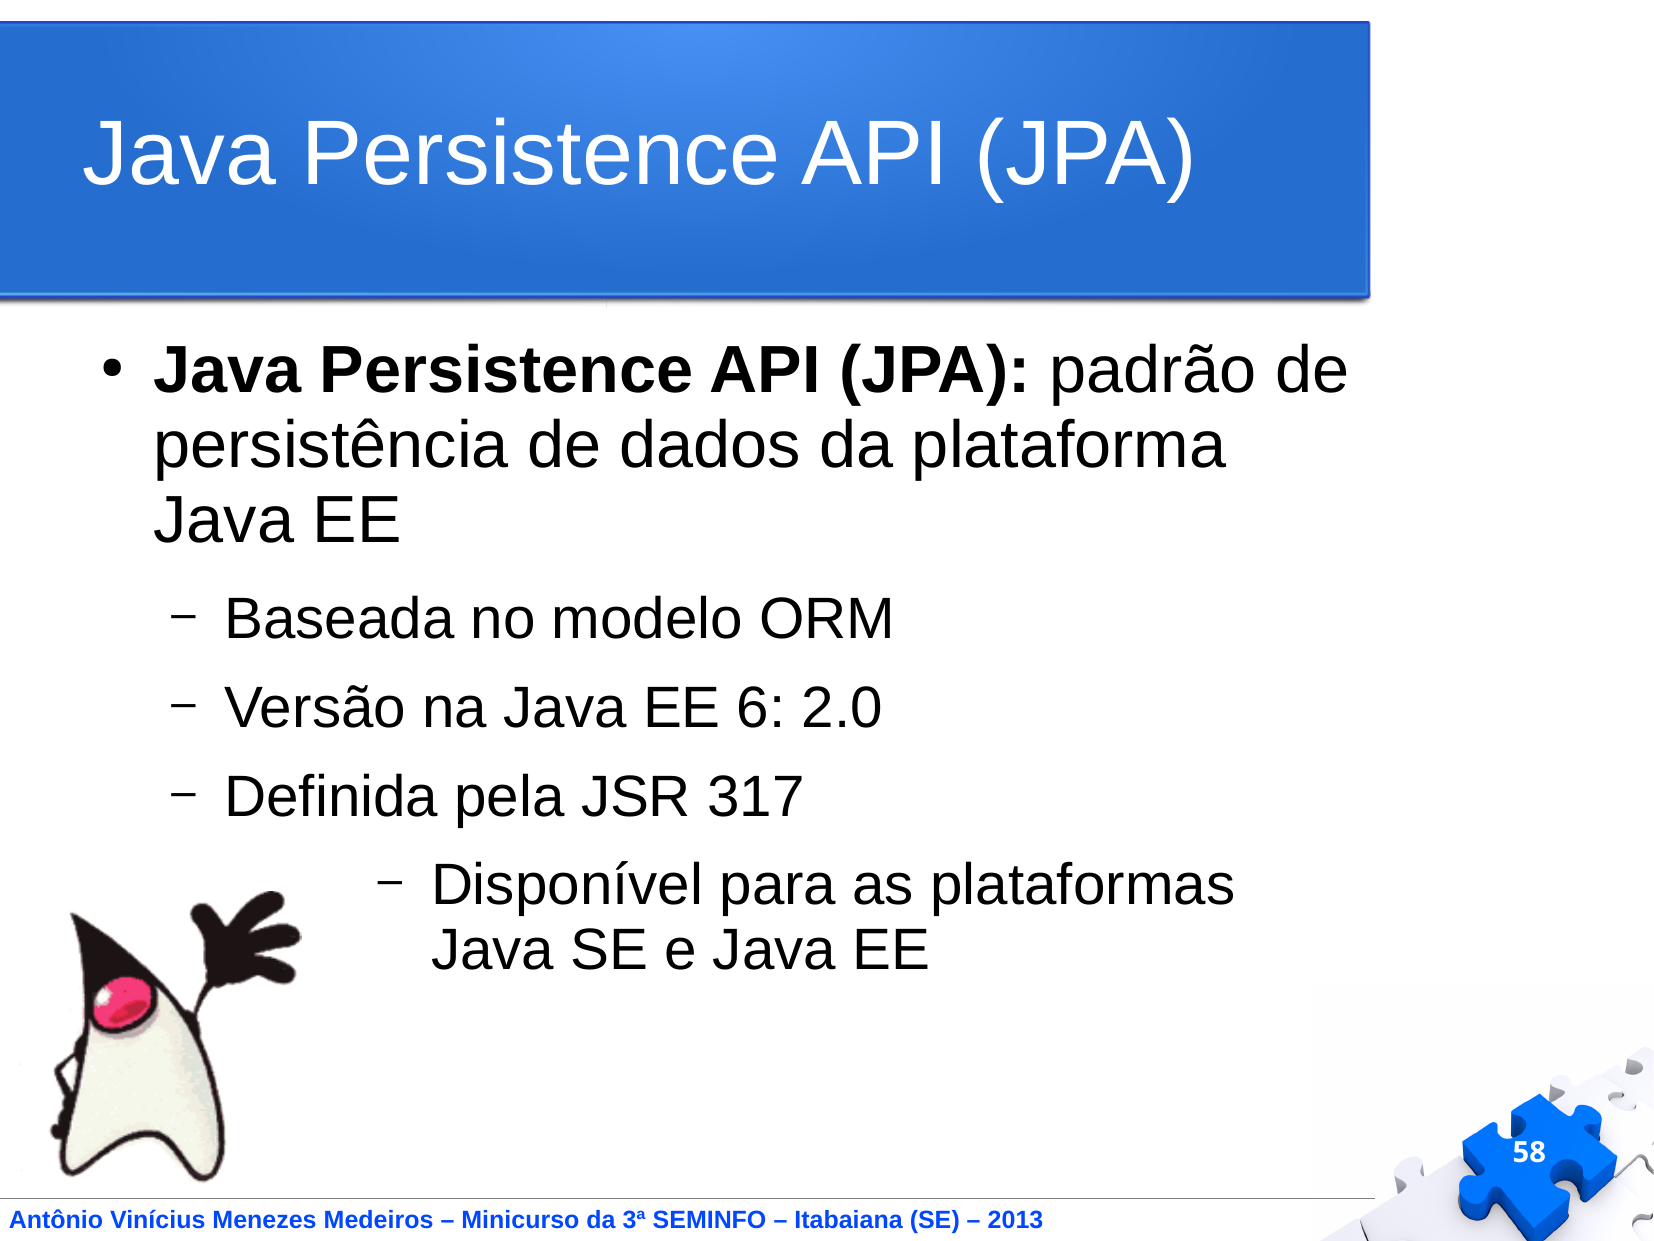

# Java Persistence API (JPA)
Java Persistence API (JPA): padrão de persistência de dados da plataforma Java EE
Baseada no modelo ORM
Versão na Java EE 6: 2.0
Definida pela JSR 317
Disponível para as plataformas Java SE e Java EE
58